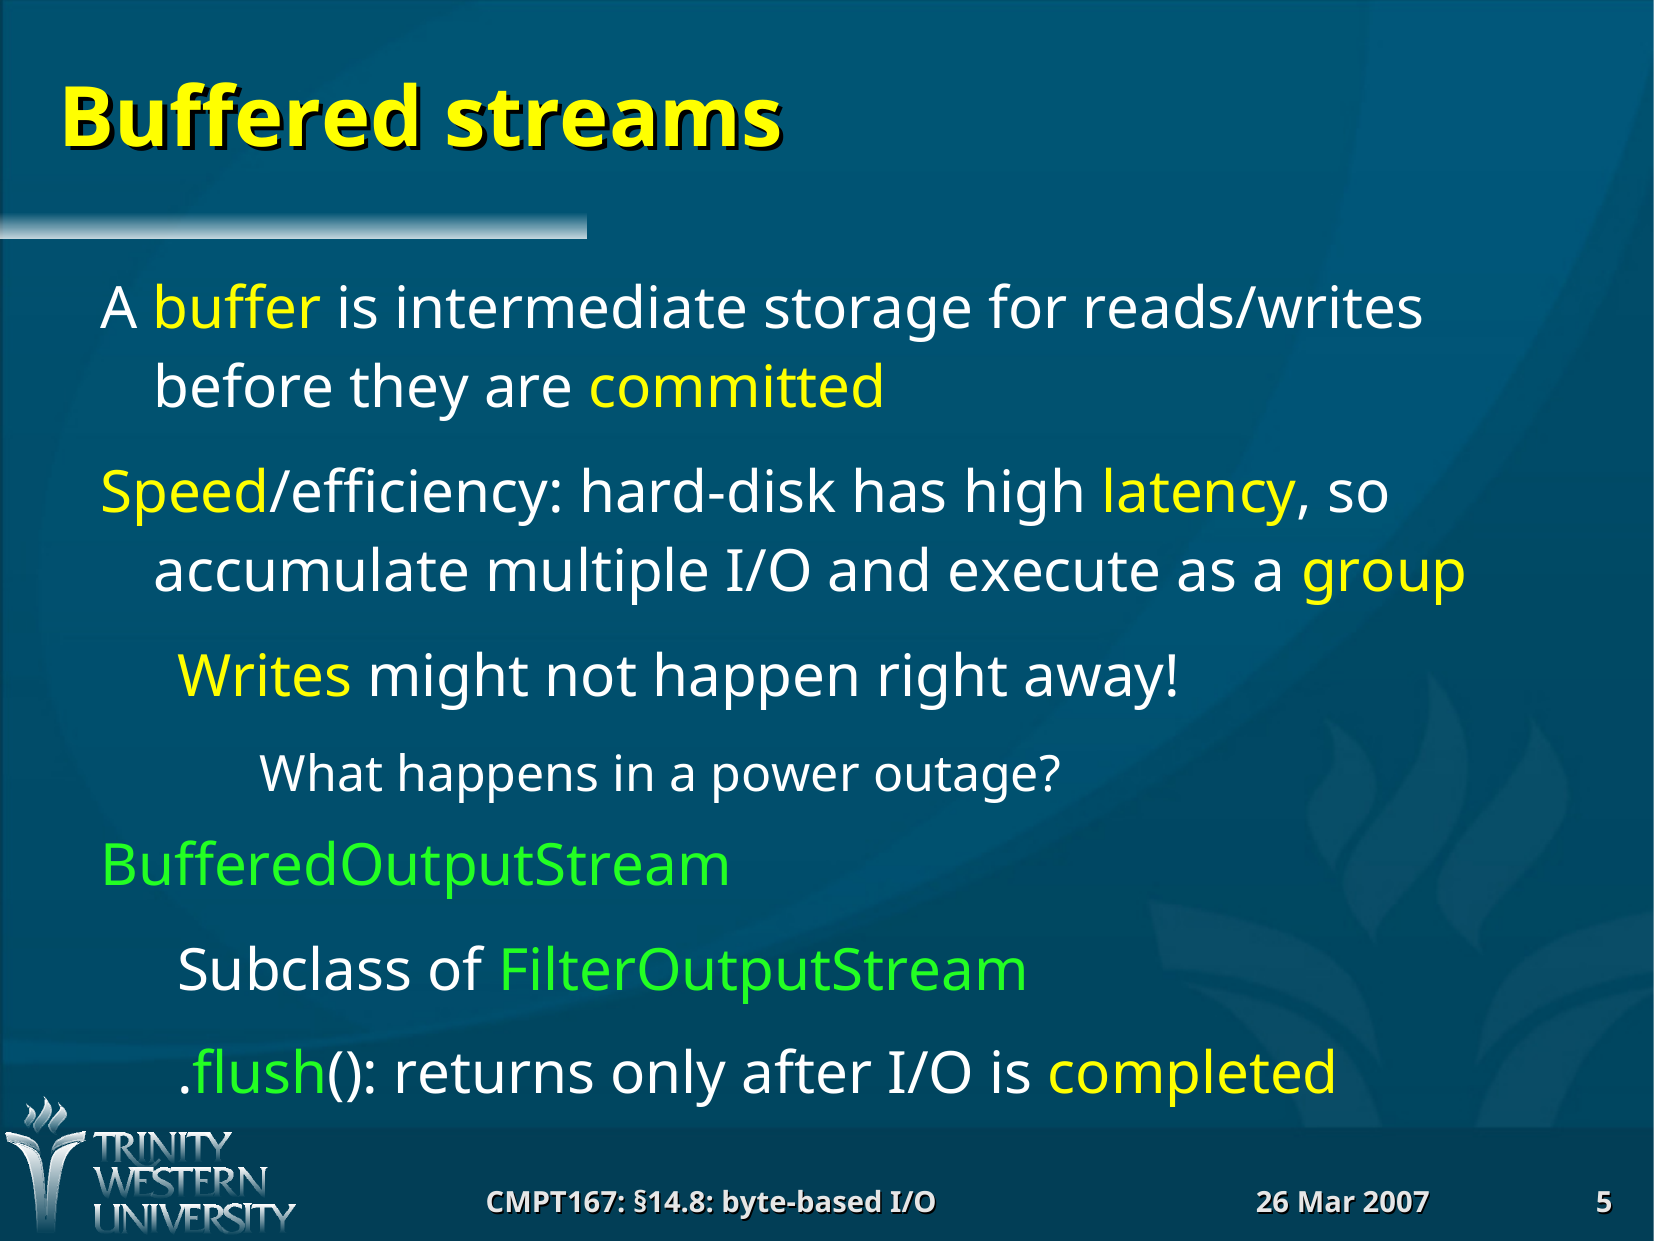

# Buffered streams
A buffer is intermediate storage for reads/writes before they are committed
Speed/efficiency: hard-disk has high latency, so accumulate multiple I/O and execute as a group
Writes might not happen right away!
What happens in a power outage?
BufferedOutputStream
Subclass of FilterOutputStream
.flush(): returns only after I/O is completed
CMPT167: §14.8: byte-based I/O
26 Mar 2007
5